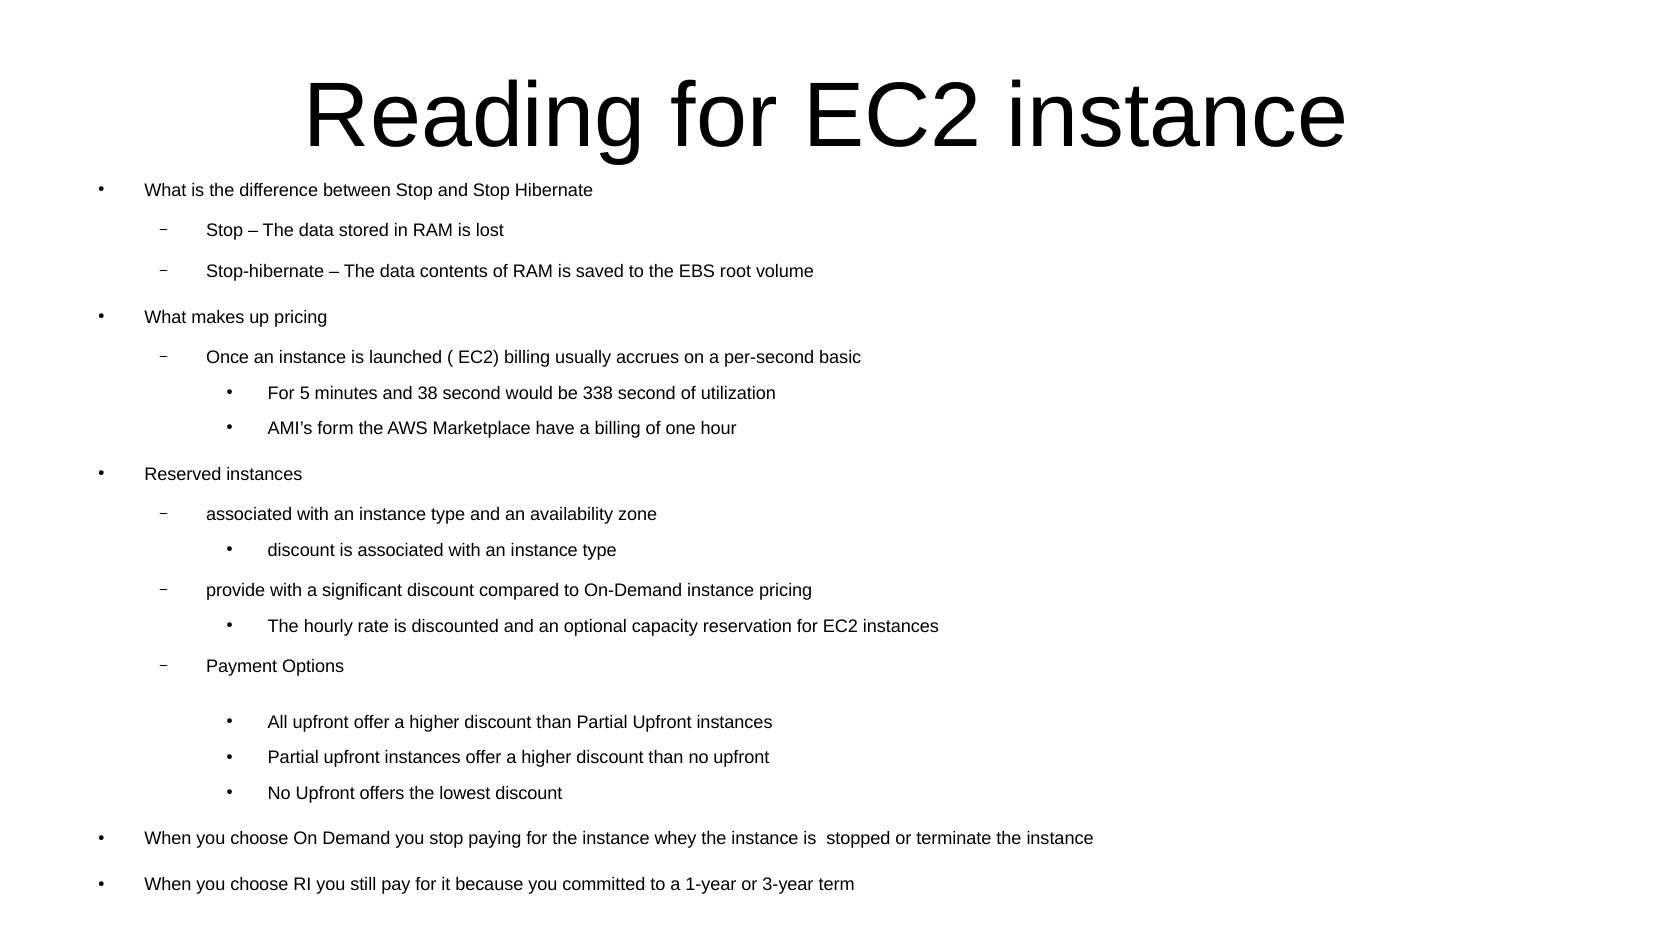

# Reading for EC2 instance
What is the difference between Stop and Stop Hibernate
Stop – The data stored in RAM is lost
Stop-hibernate – The data contents of RAM is saved to the EBS root volume
What makes up pricing
Once an instance is launched ( EC2) billing usually accrues on a per-second basic
For 5 minutes and 38 second would be 338 second of utilization
AMI’s form the AWS Marketplace have a billing of one hour
Reserved instances
associated with an instance type and an availability zone
discount is associated with an instance type
provide with a significant discount compared to On-Demand instance pricing
The hourly rate is discounted and an optional capacity reservation for EC2 instances
Payment Options
All upfront offer a higher discount than Partial Upfront instances
Partial upfront instances offer a higher discount than no upfront
No Upfront offers the lowest discount
When you choose On Demand you stop paying for the instance whey the instance is stopped or terminate the instance
When you choose RI you still pay for it because you committed to a 1-year or 3-year term